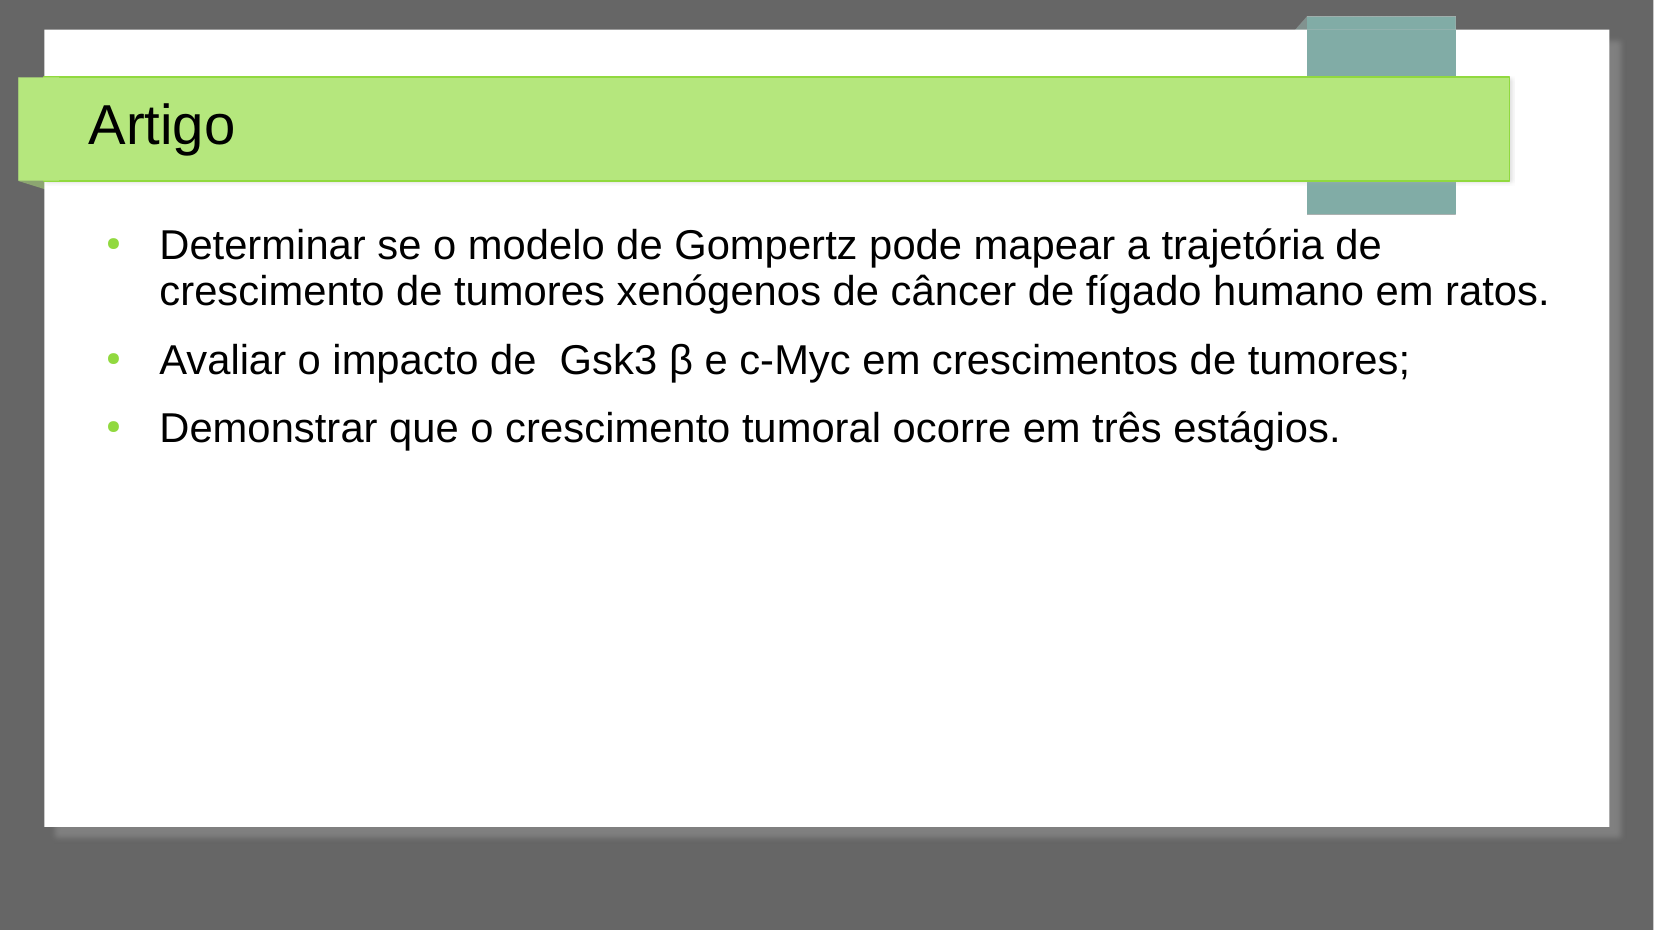

# Artigo
Determinar se o modelo de Gompertz pode mapear a trajetória de crescimento de tumores xenógenos de câncer de fígado humano em ratos.
Avaliar o impacto de  Gsk3 β e c-Myc em crescimentos de tumores;
Demonstrar que o crescimento tumoral ocorre em três estágios.